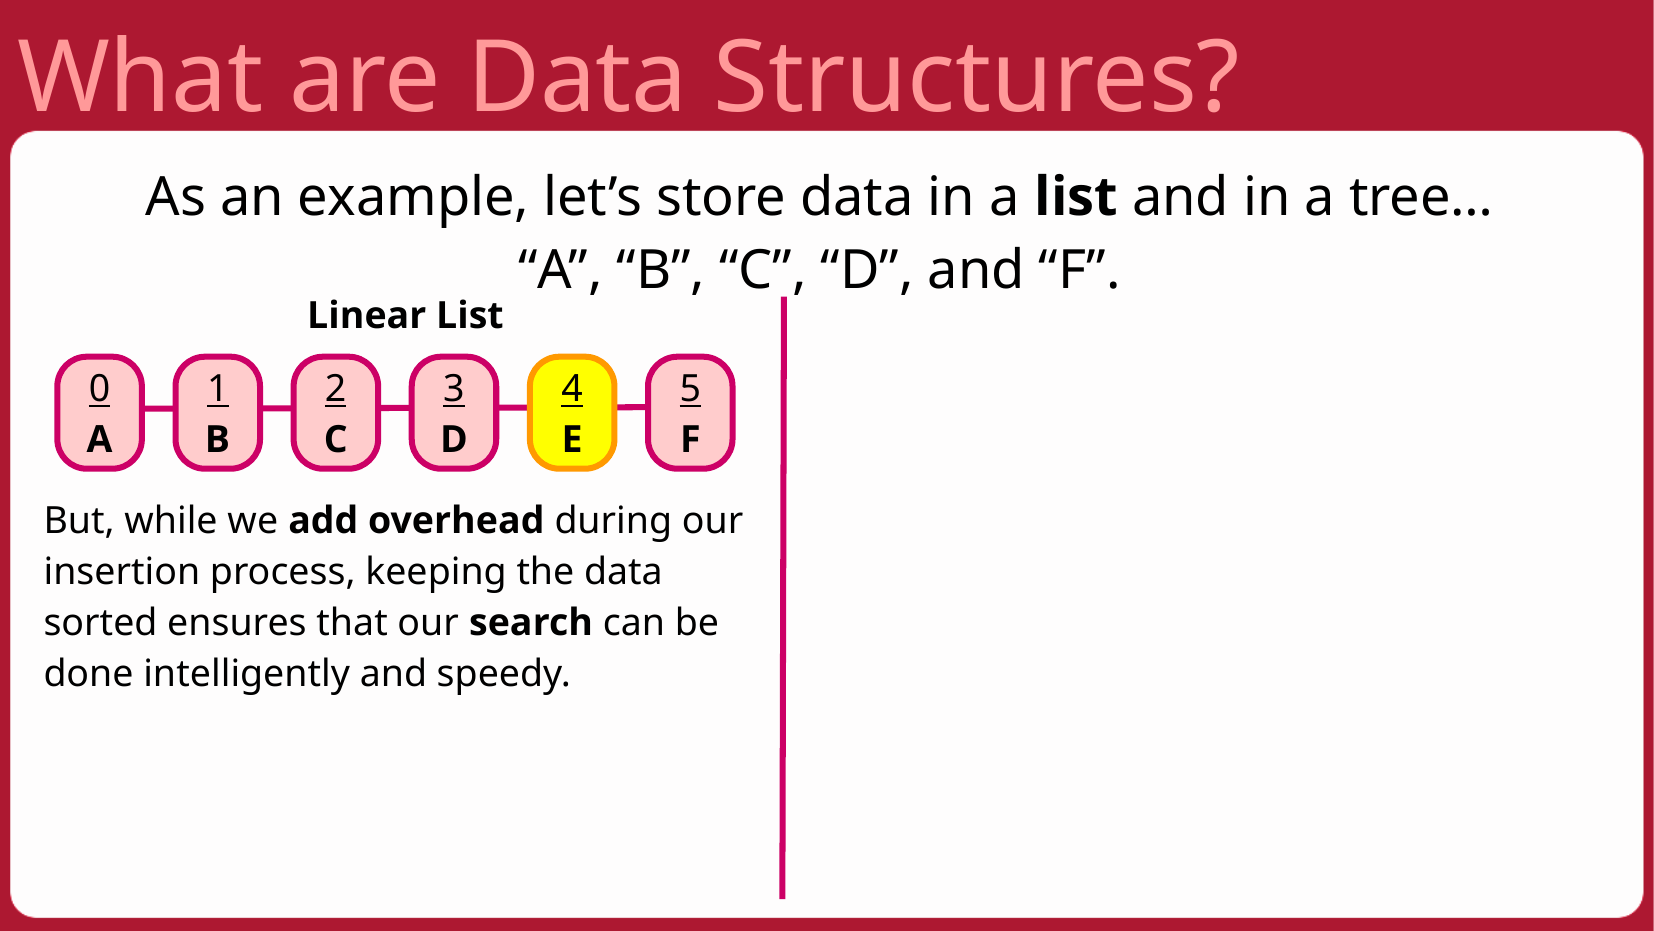

# What are Data Structures?
As an example, let’s store data in a list and in a tree…
“A”, “B”, “C”, “D”, and “F”.
Linear List
0
A
1
B
2
C
3
D
4
E
5
F
But, while we add overhead during our insertion process, keeping the data sorted ensures that our search can be done intelligently and speedy.